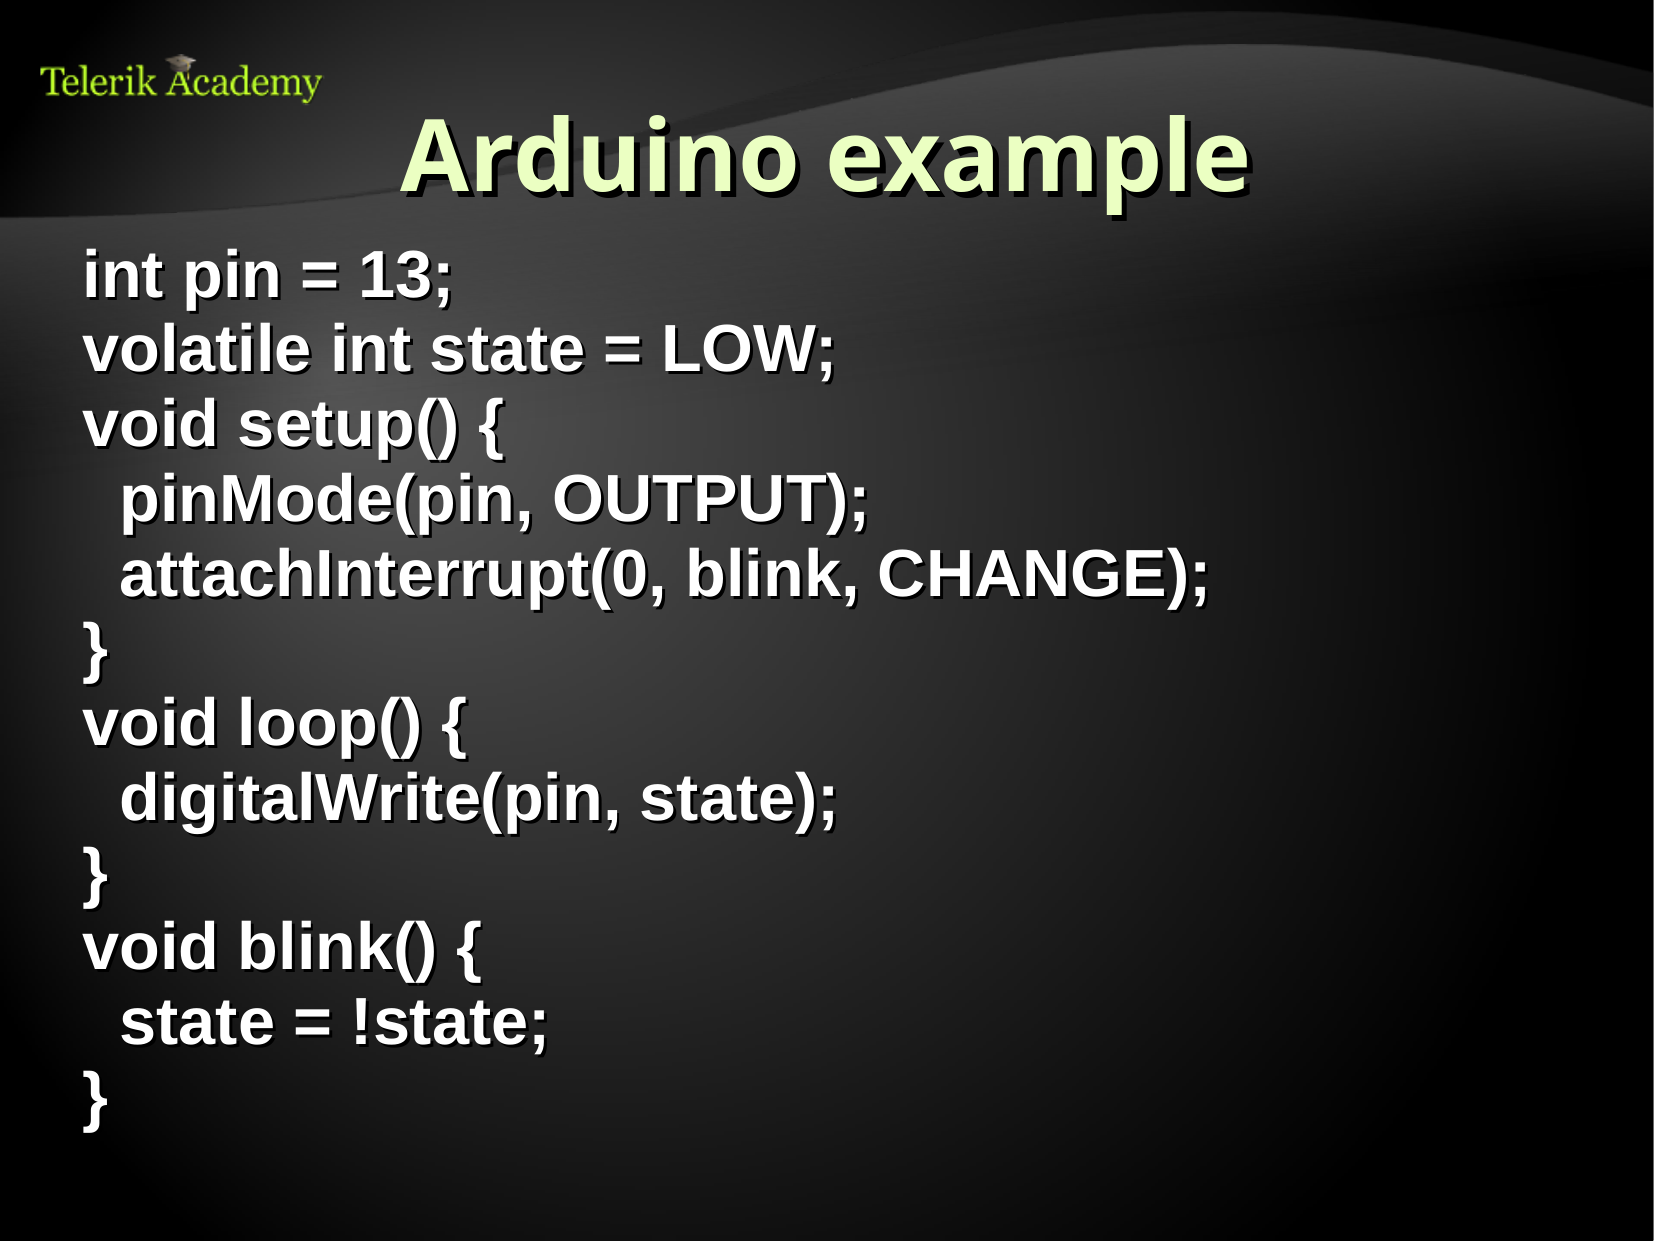

# Arduino example
int pin = 13;
volatile int state = LOW;
void setup() {
 pinMode(pin, OUTPUT);
 attachInterrupt(0, blink, CHANGE);
}
void loop() {
 digitalWrite(pin, state);
}
void blink() {
 state = !state;
}